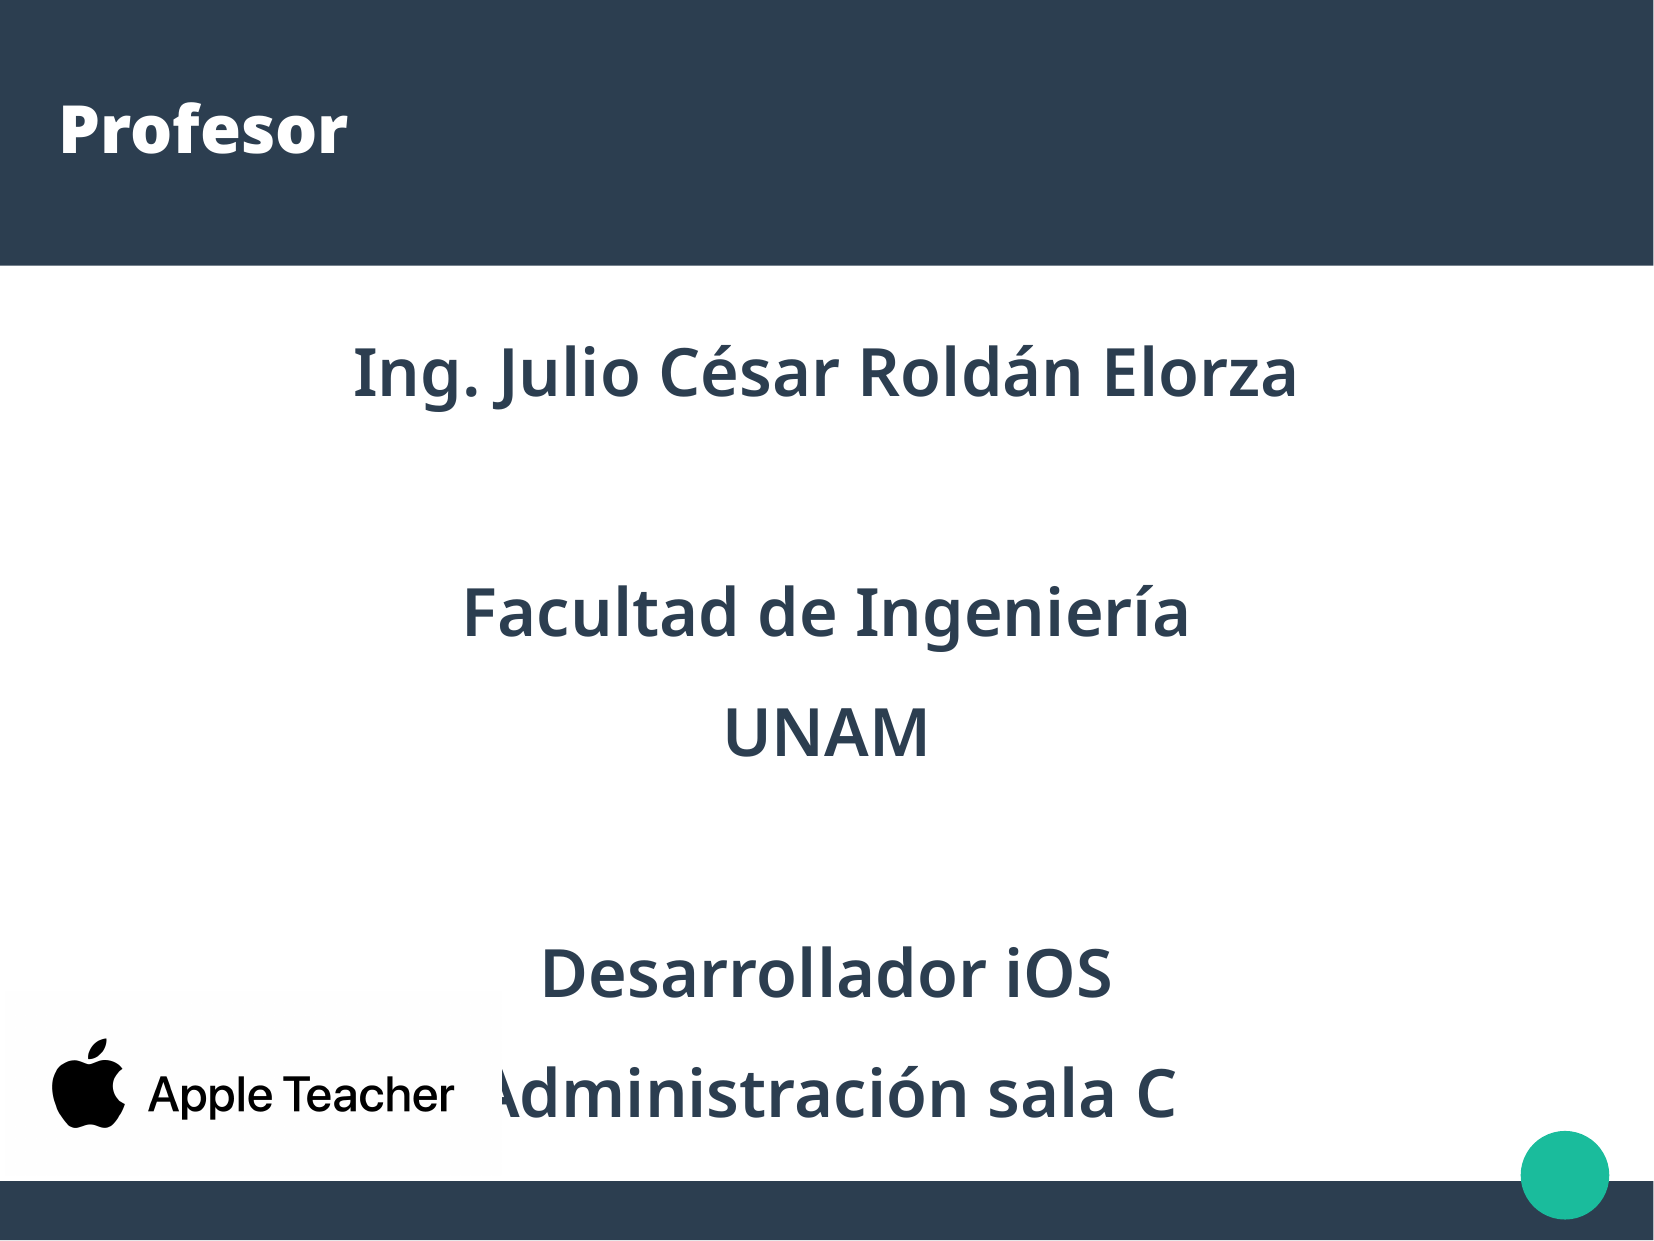

# Profesor
Ing. Julio César Roldán Elorza
Facultad de Ingeniería
UNAM
Desarrollador iOS
Administración sala C